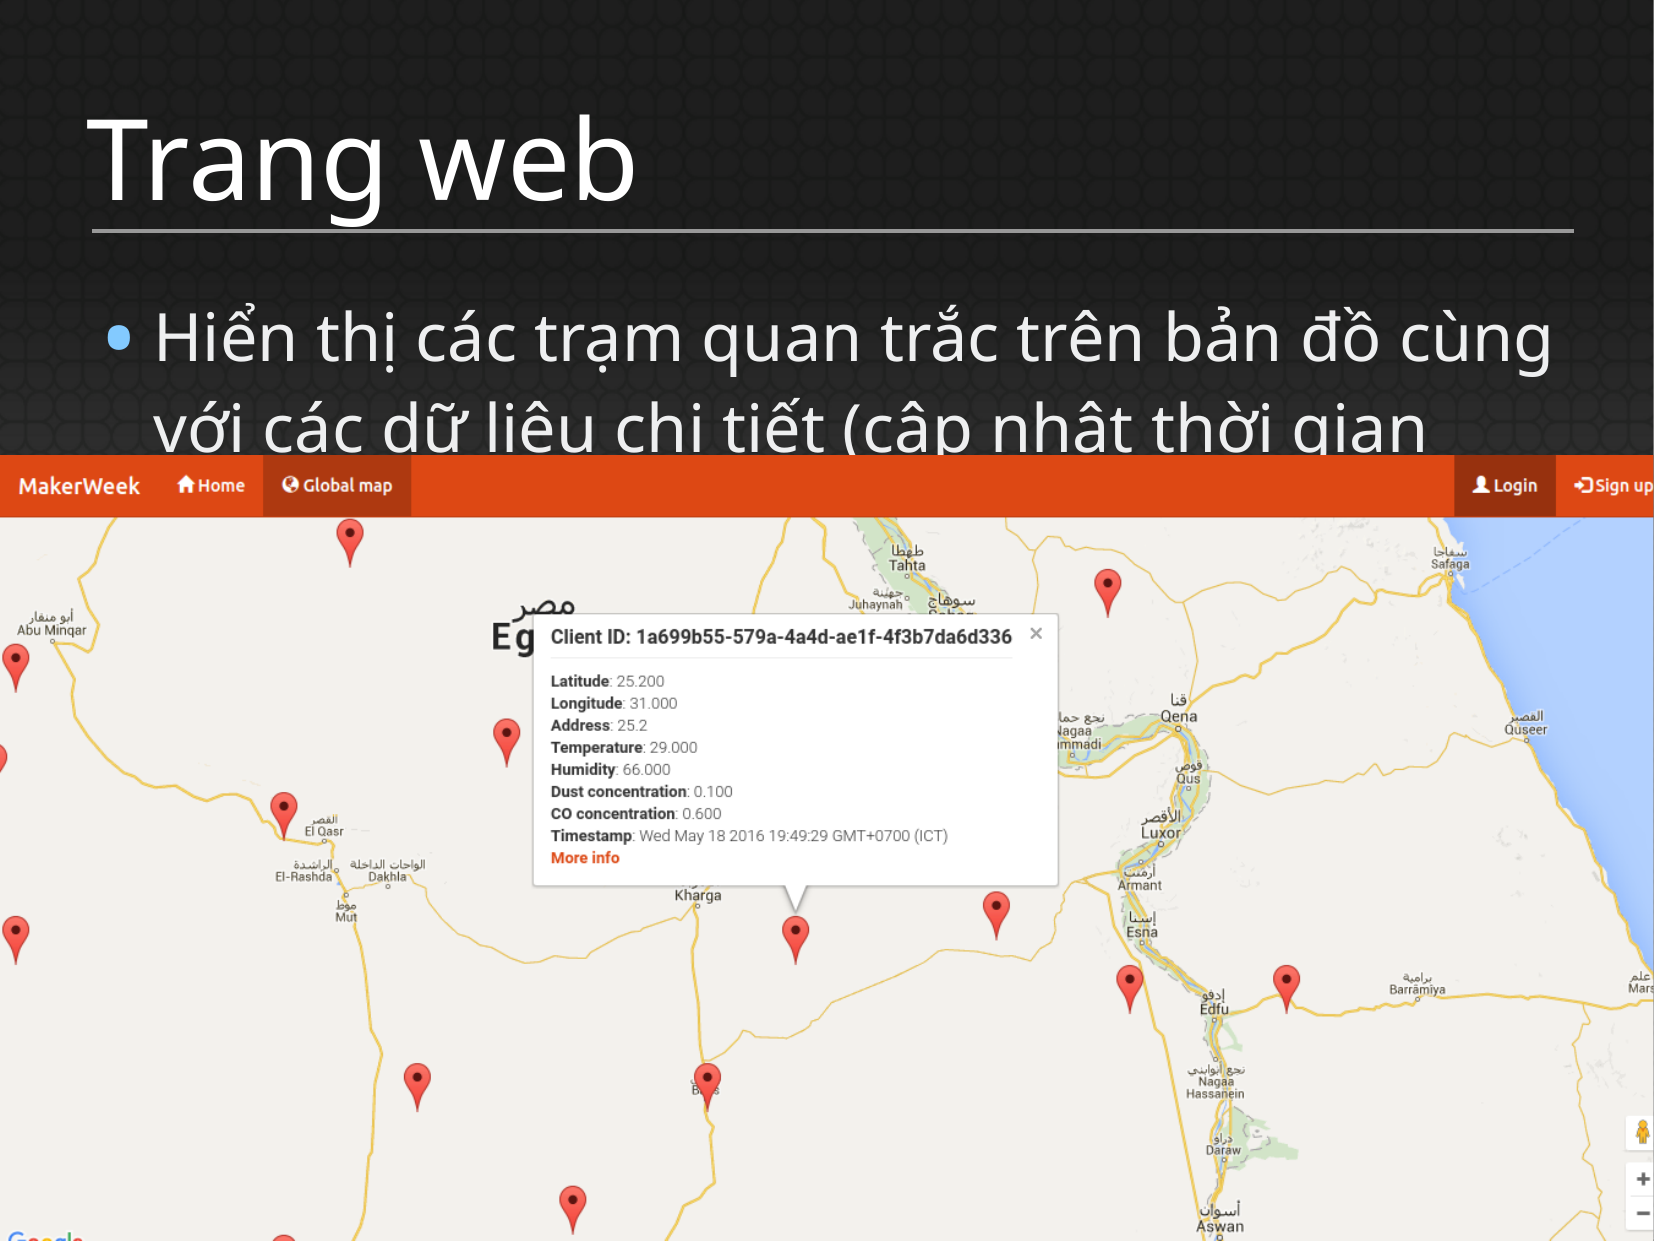

# Trang web
Hiển thị các trạm quan trắc trên bản đồ cùng với các dữ liệu chi tiết (cập nhật thời gian thực)